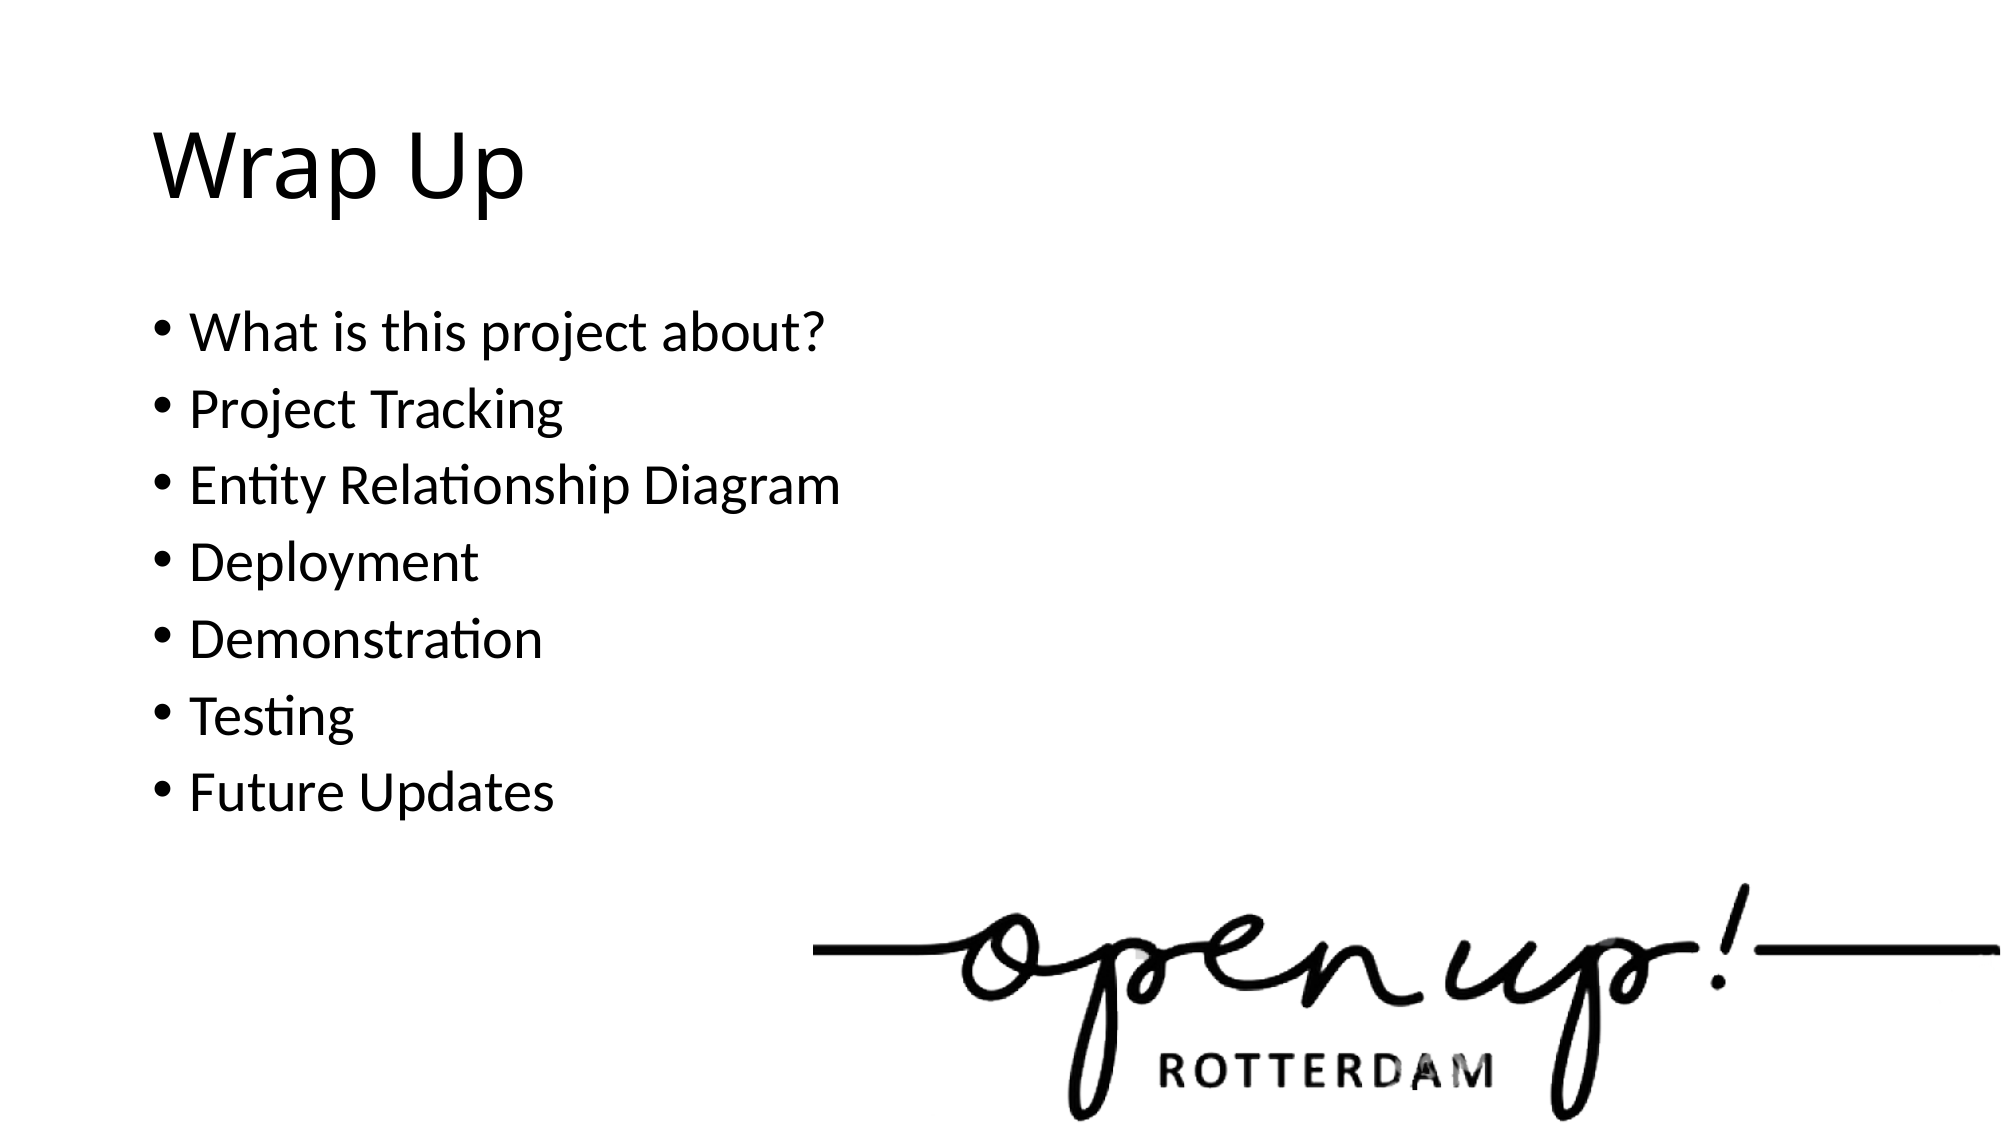

# Wrap Up
What is this project about?
Project Tracking
Entity Relationship Diagram
Deployment
Demonstration
Testing
Future Updates